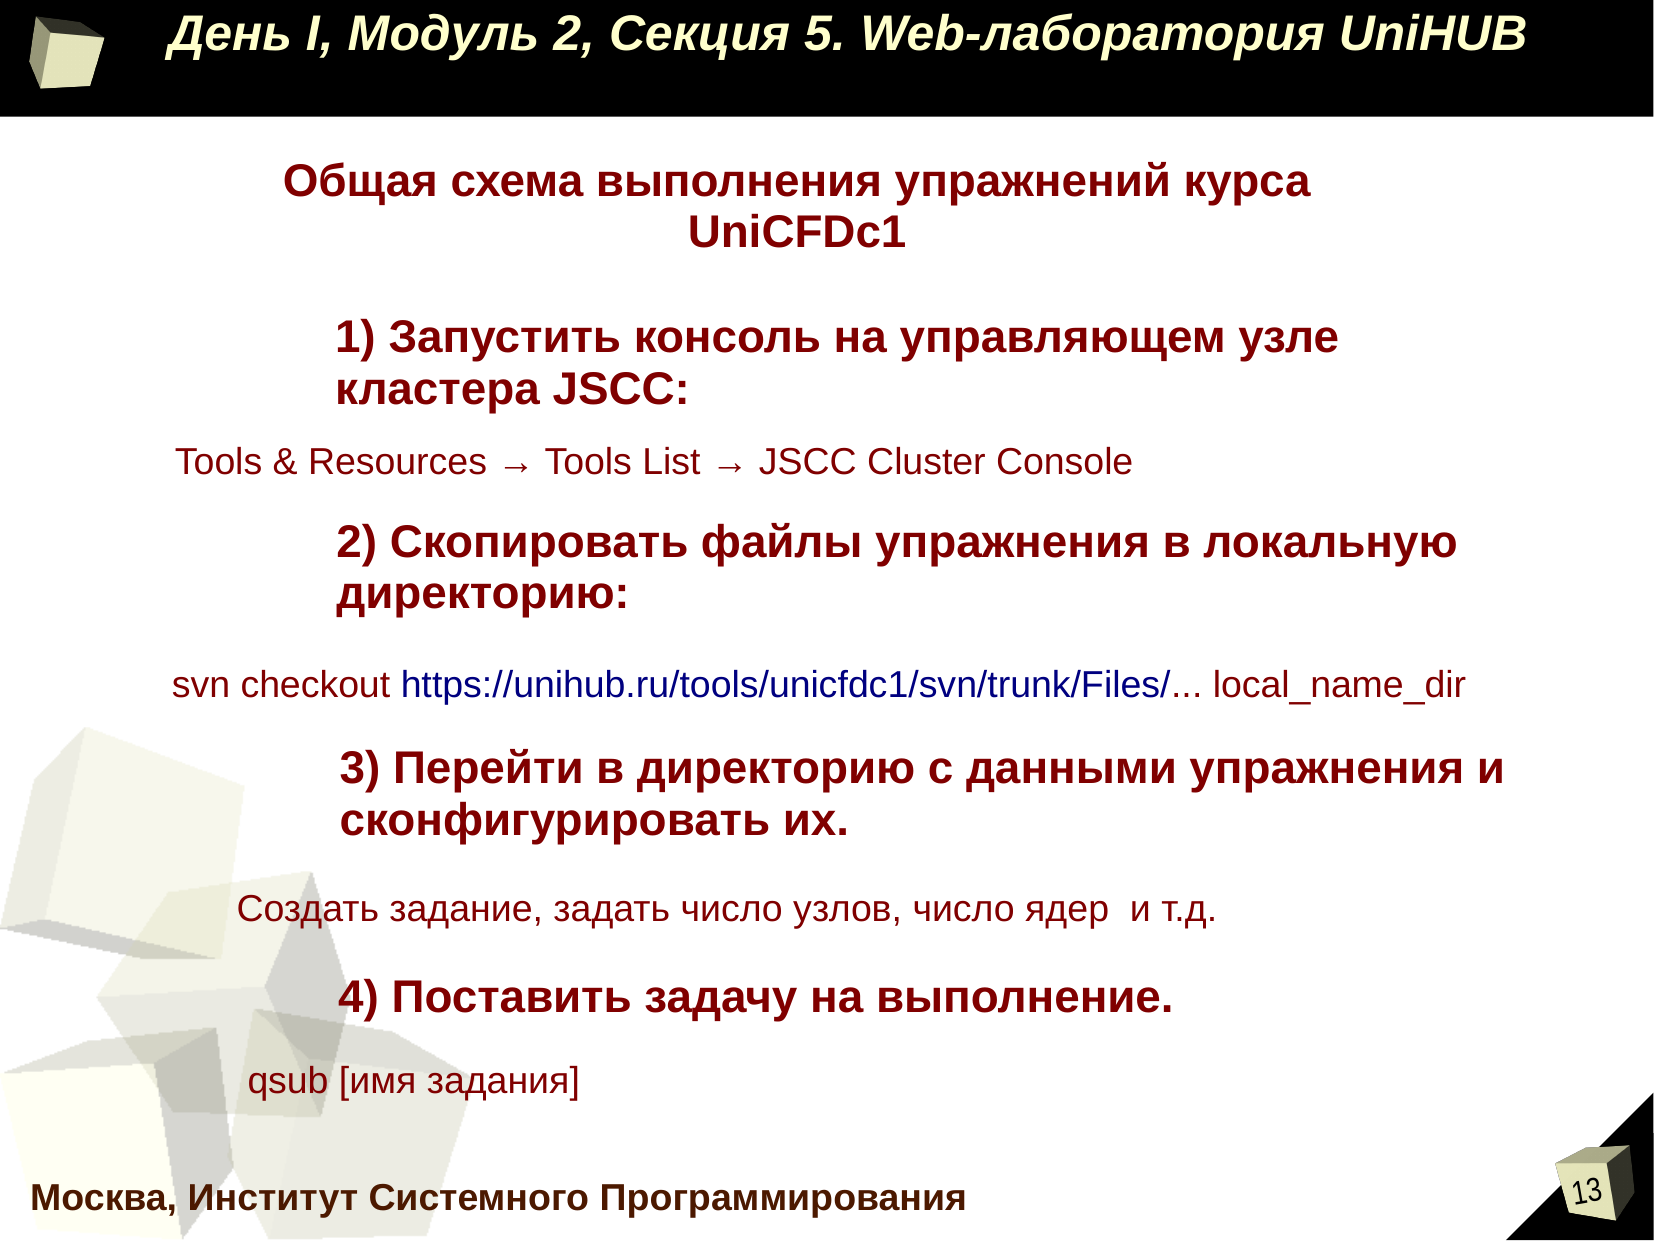

#
Общая схема выполнения упражнений курса UniCFDc1
1) Запустить консоль на управляющем узле кластера JSCC:
Tools & Resources → Tools List → JSCC Cluster Console
2) Скопировать файлы упражнения в локальную директорию:
svn checkout https://unihub.ru/tools/unicfdc1/svn/trunk/Files/... local_name_dir
3) Перейти в директорию с данными упражнения и сконфигурировать их.
Создать задание, задать число узлов, число ядер и т.д.
4) Поставить задачу на выполнение.
qsub [имя задания]